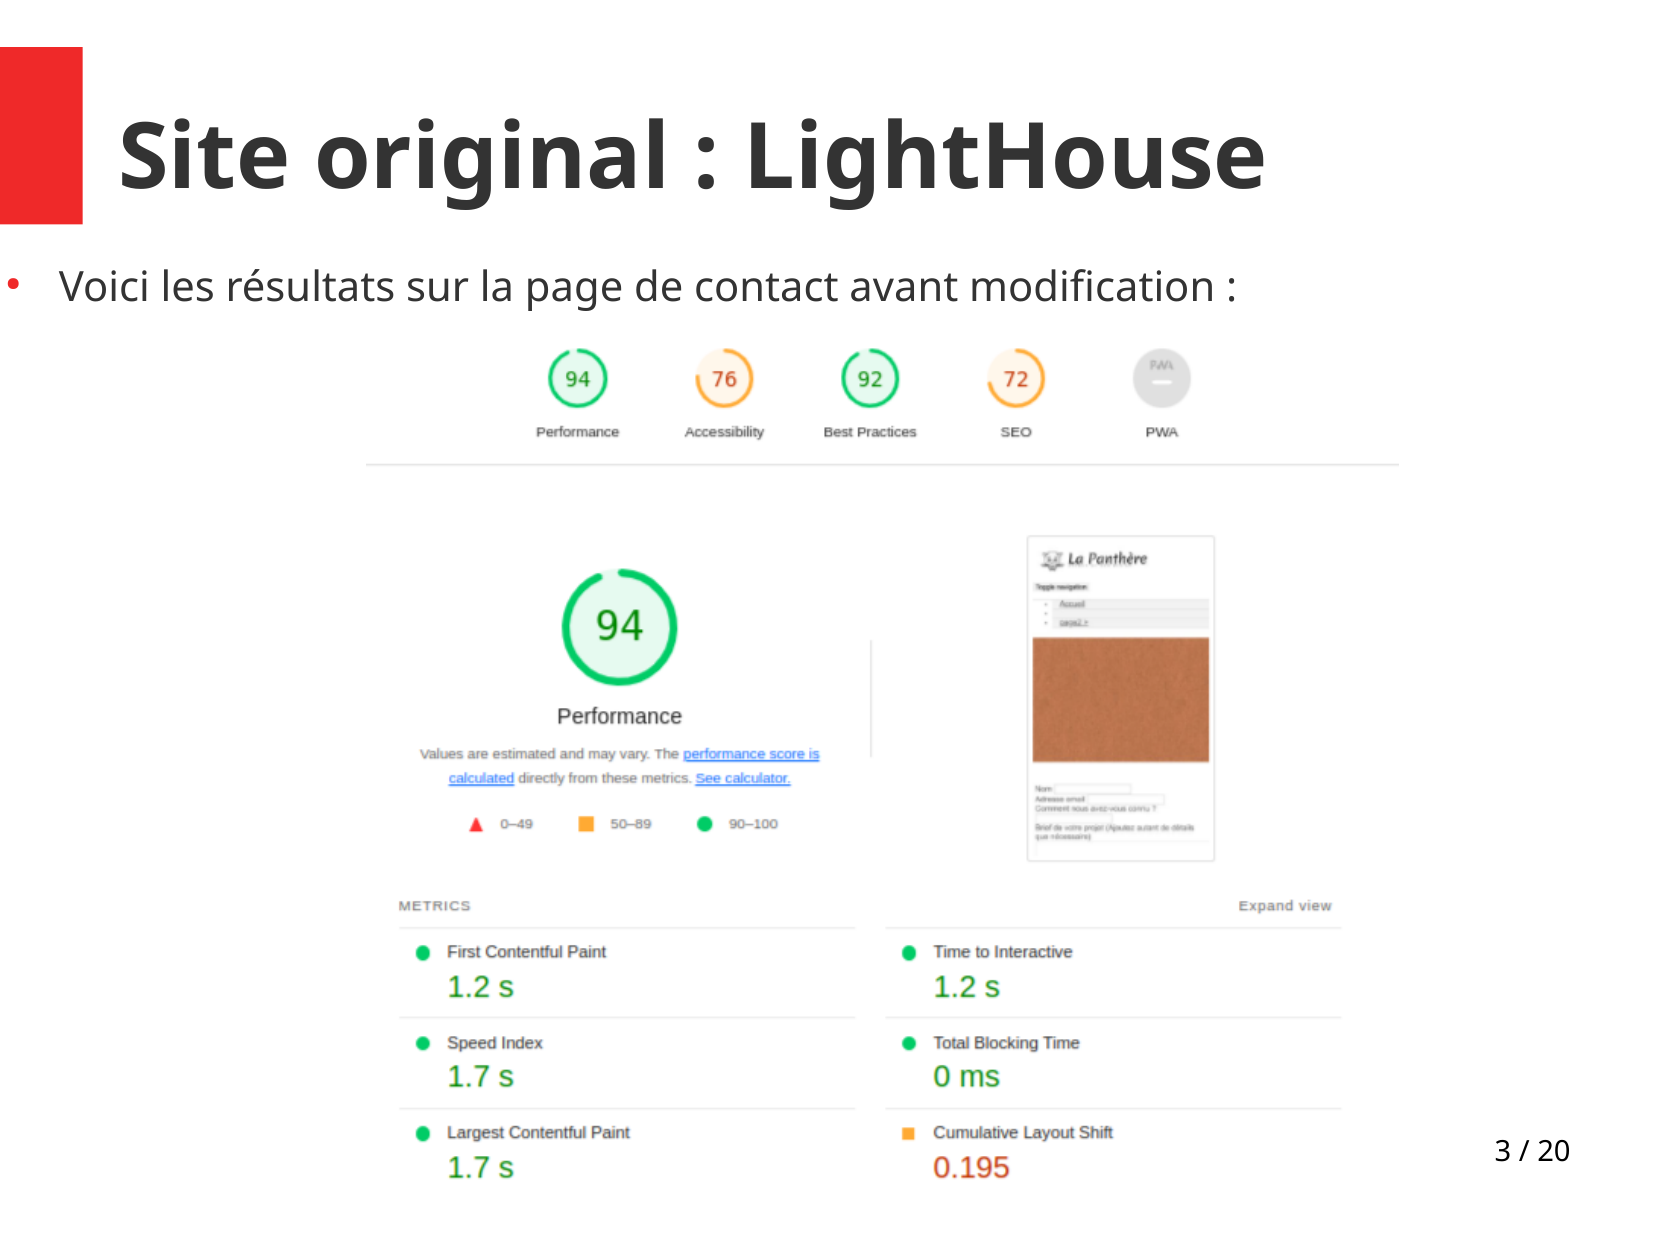

# Site original : LightHouse
Voici les résultats sur la page de contact avant modification :
3